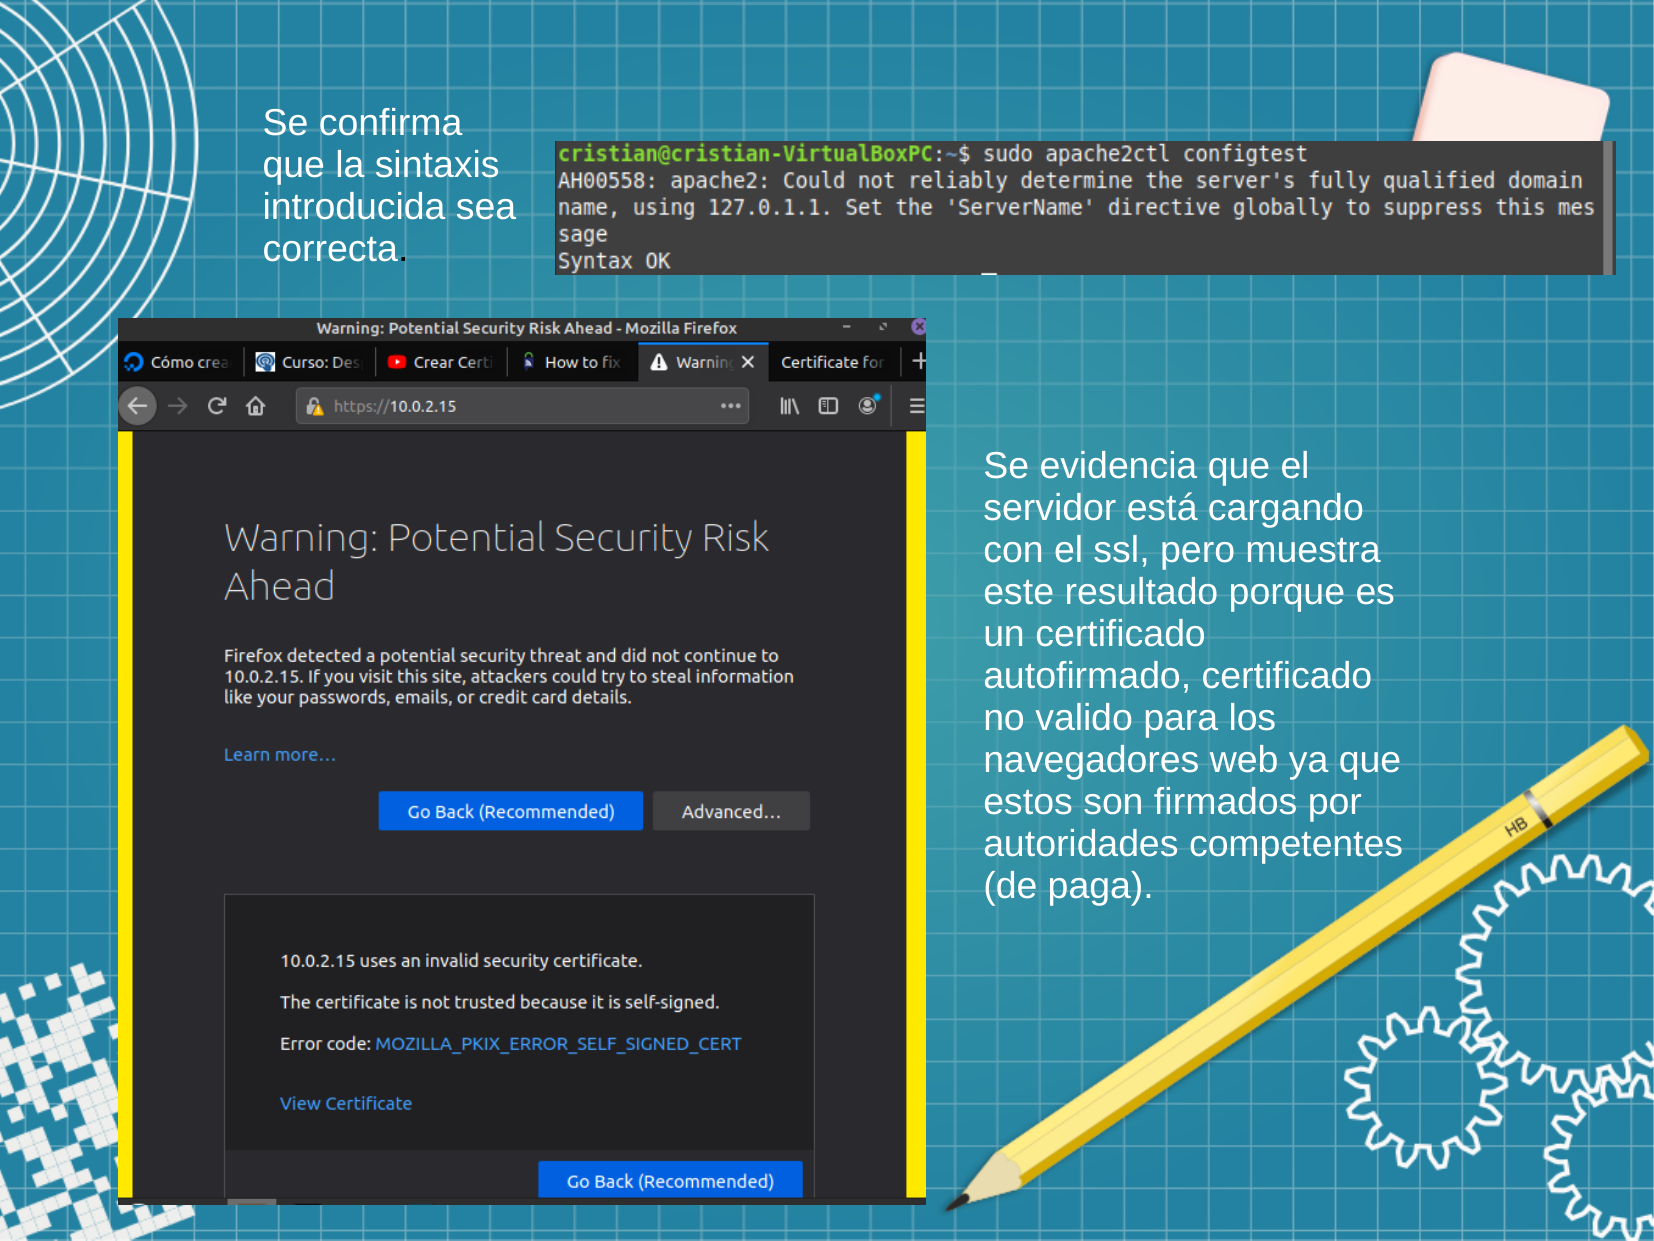

Se confirma que la sintaxis introducida sea correcta.
Se evidencia que el servidor está cargando con el ssl, pero muestra este resultado porque es un certificado autofirmado, certificado no valido para los navegadores web ya que estos son firmados por autoridades competentes (de paga).